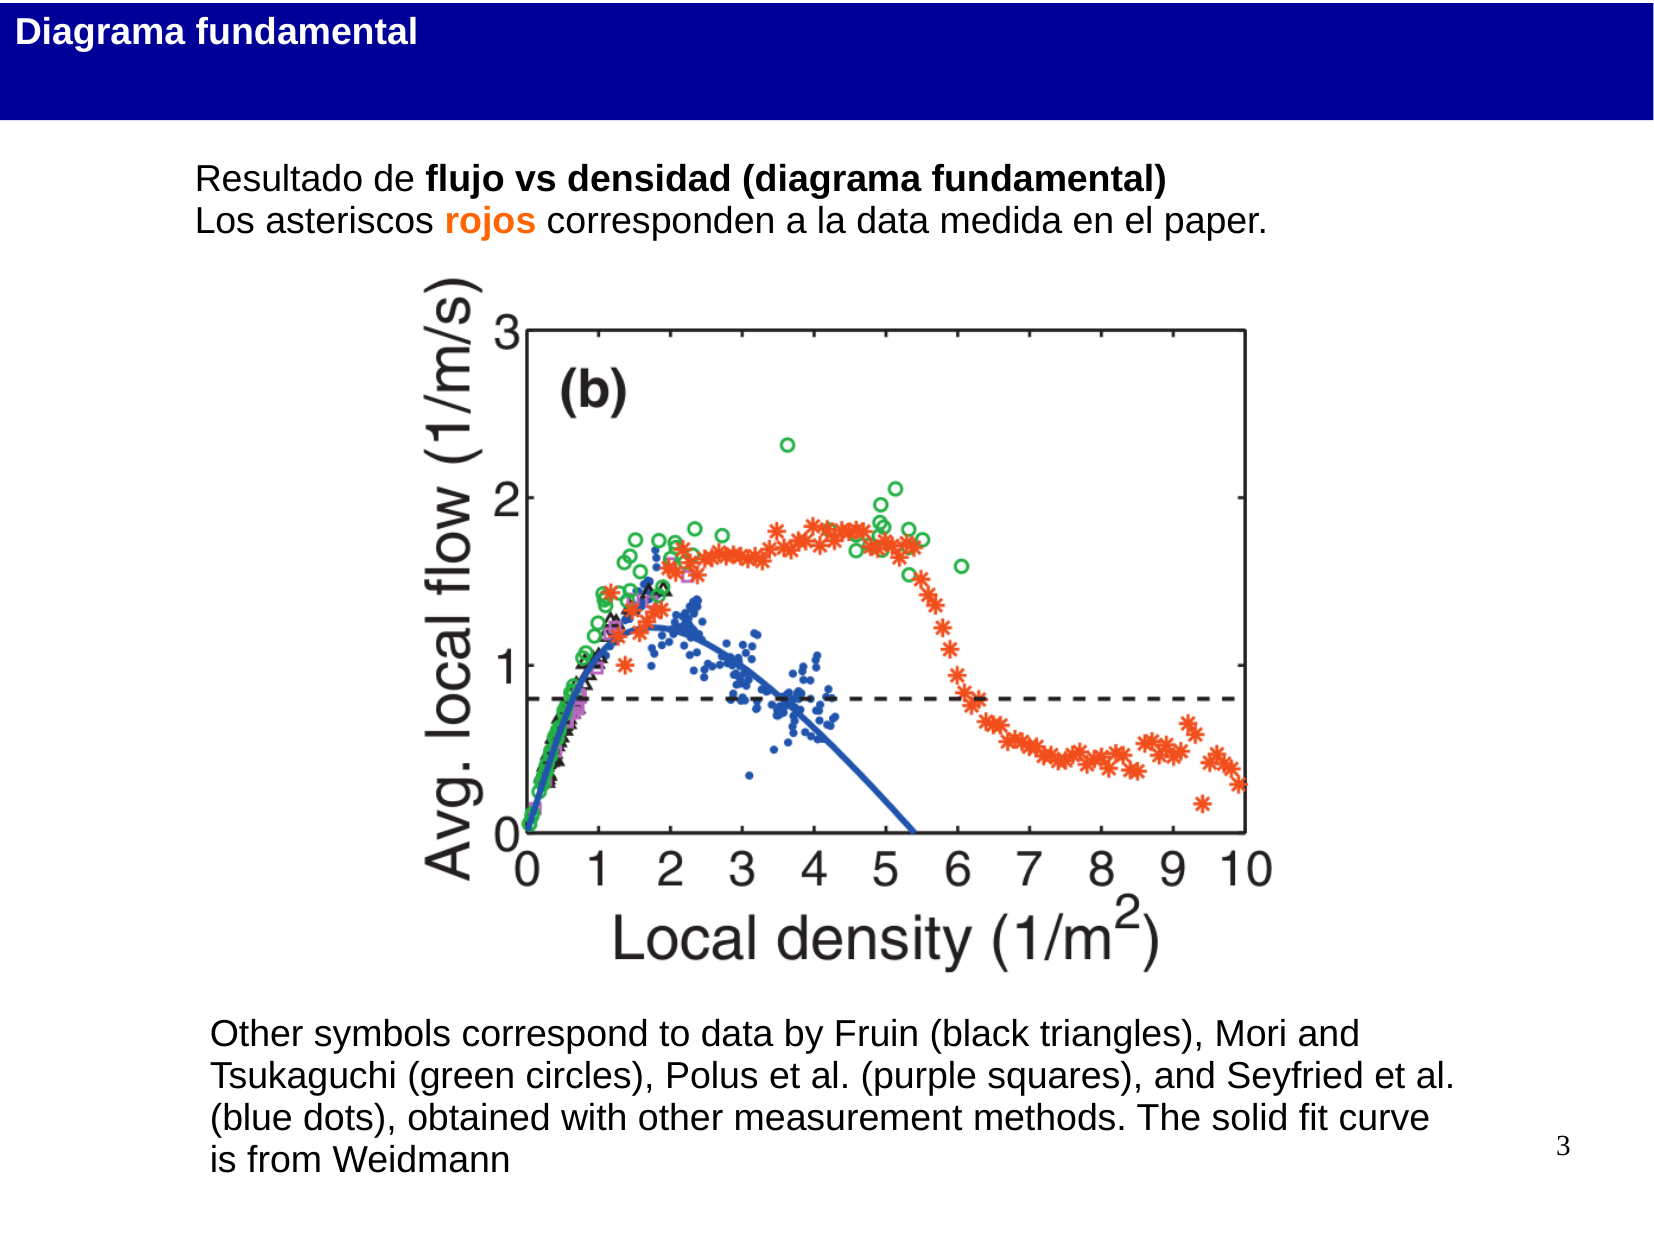

Diagrama fundamental
Resultado de flujo vs densidad (diagrama fundamental)
Los asteriscos rojos corresponden a la data medida en el paper.
Other symbols correspond to data by Fruin (black triangles), Mori and Tsukaguchi (green circles), Polus et al. (purple squares), and Seyfried et al. (blue dots), obtained with other measurement methods. The solid fit curve
is from Weidmann
3